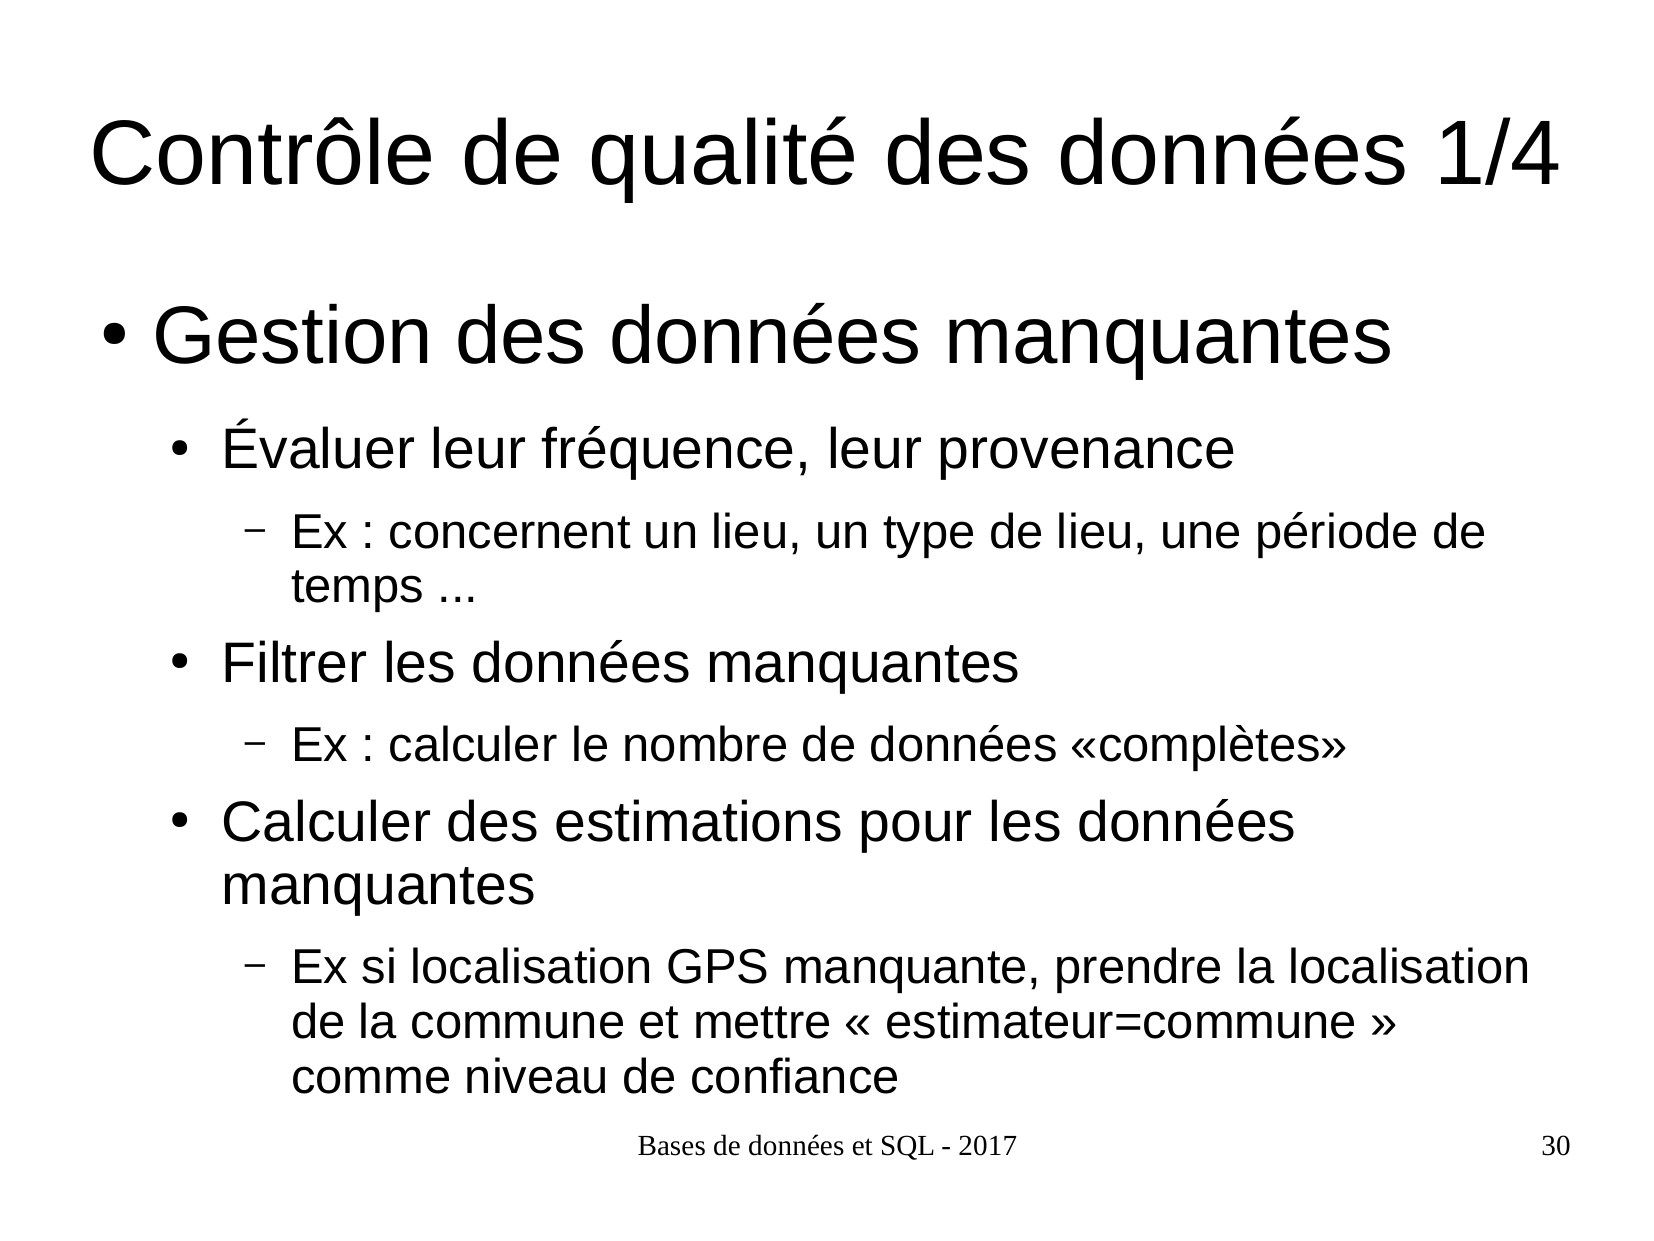

# Contrôle de qualité des données 1/4
Gestion des données manquantes
Évaluer leur fréquence, leur provenance
Ex : concernent un lieu, un type de lieu, une période de temps ...
Filtrer les données manquantes
Ex : calculer le nombre de données «complètes»
Calculer des estimations pour les données manquantes
Ex si localisation GPS manquante, prendre la localisation de la commune et mettre « estimateur=commune » comme niveau de confiance
Bases de données et SQL - 2017
30